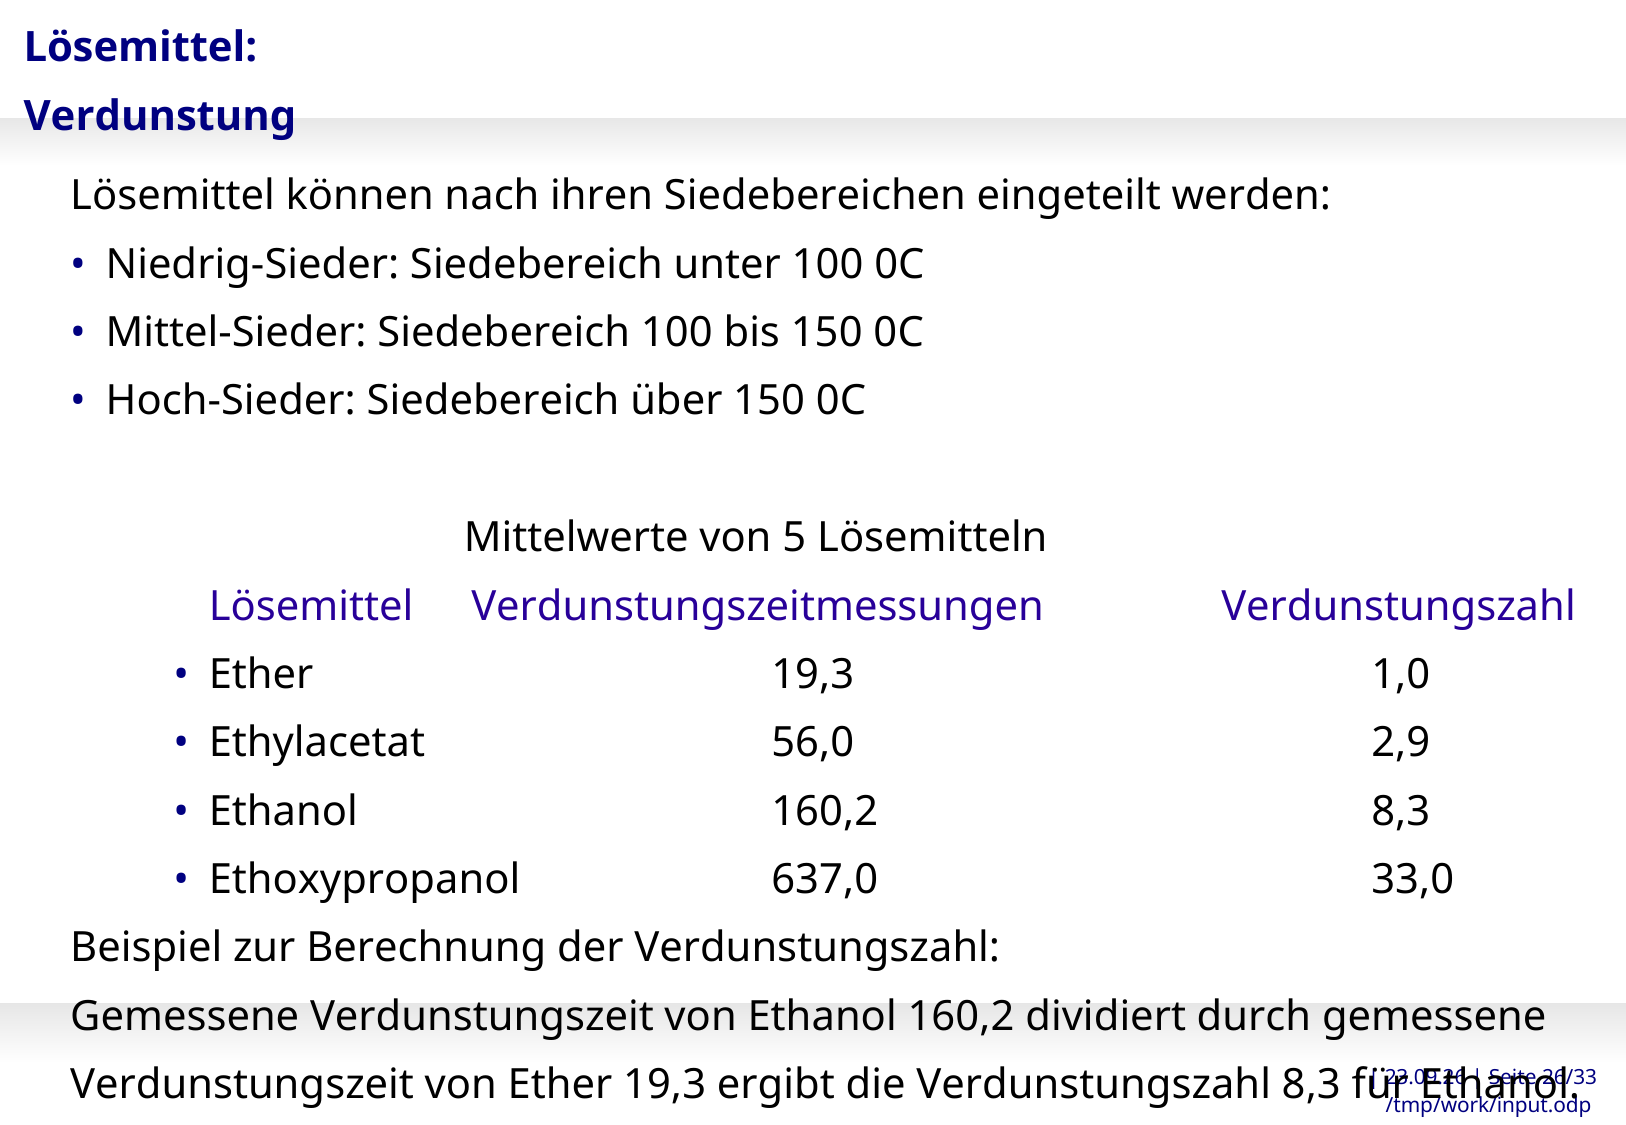

# Lösemittel: Verdunstung
Lösemittel können nach ihren Siedebereichen eingeteilt werden:
Niedrig-Sieder: Siedebereich unter 100 0C
Mittel-Sieder: Siedebereich 100 bis 150 0C
Hoch-Sieder: Siedebereich über 150 0C
			Mittelwerte von 5 Lösemitteln
Lösemittel	Verdunstungszeitmessungen		Verdunstungszahl
Ether				19,3				1,0
Ethylacetat			56,0				2,9
Ethanol			160,2				8,3
Ethoxypropanol		637,0				33,0
Beispiel zur Berechnung der Verdunstungszahl:
Gemessene Verdunstungszeit von Ethanol 160,2 dividiert durch gemessene Verdunstungszeit von Ether 19,3 ergibt die Verdunstungszahl 8,3 für Ethanol.